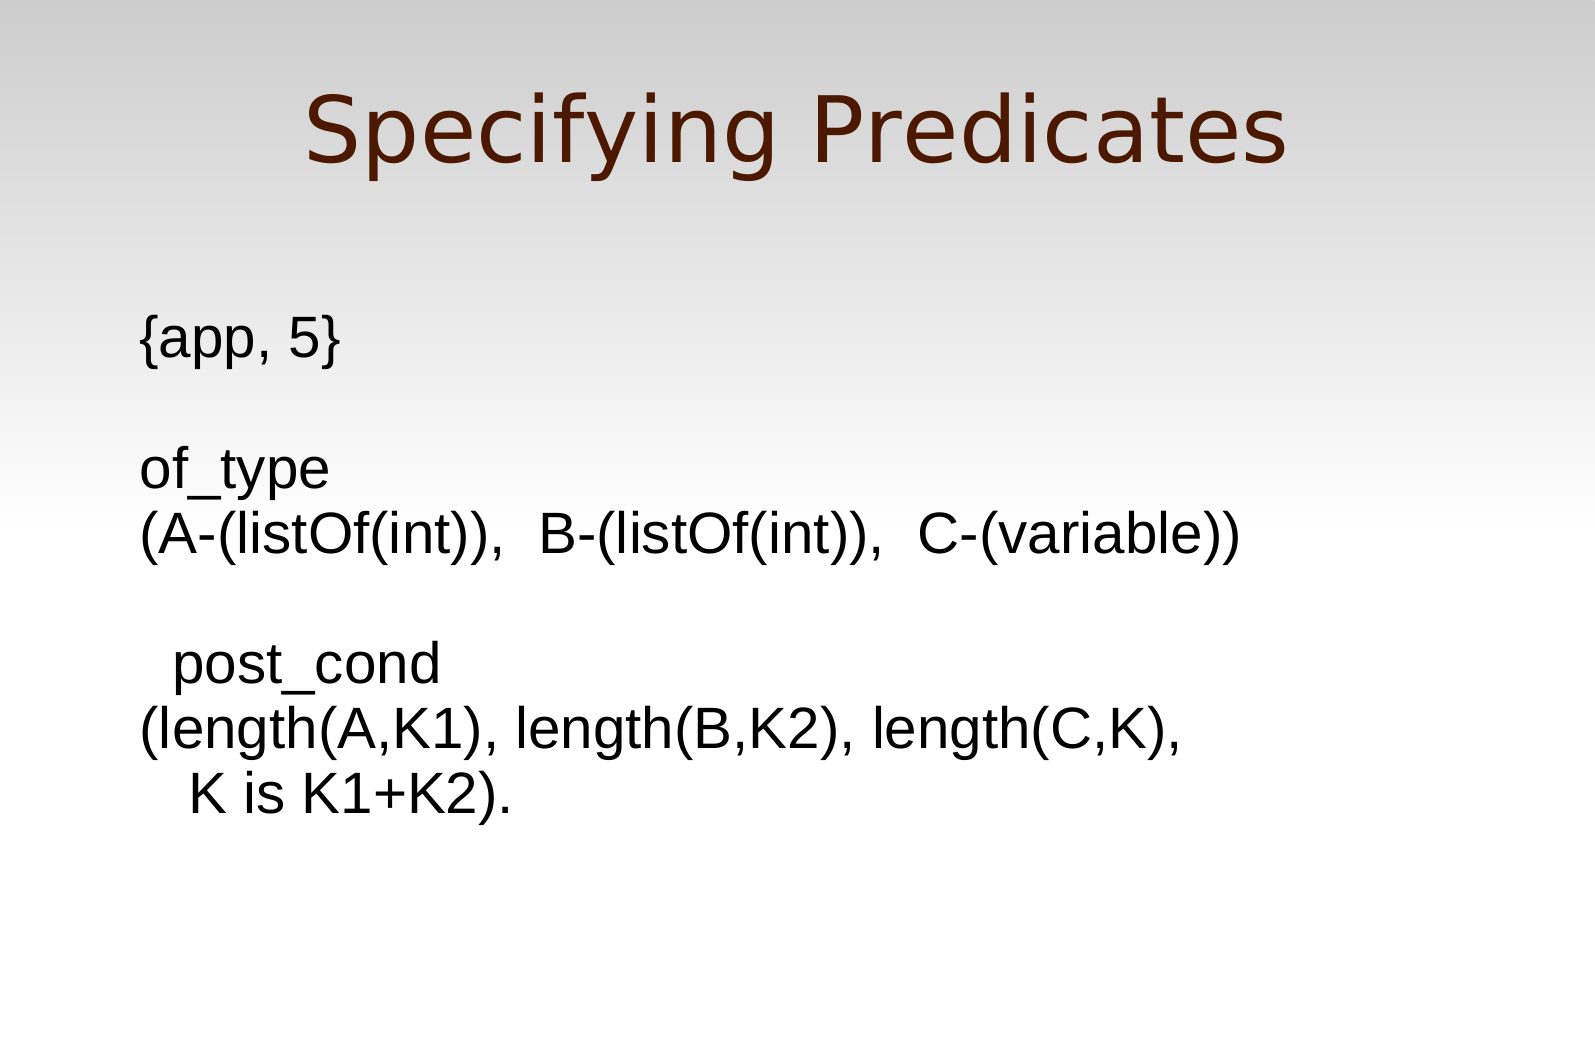

# Specifying Predicates
 {app, 5}
 of_type
 (A-(listOf(int)), B-(listOf(int)), C-(variable))
 post_cond
 (length(A,K1), length(B,K2), length(C,K),
 K is K1+K2).